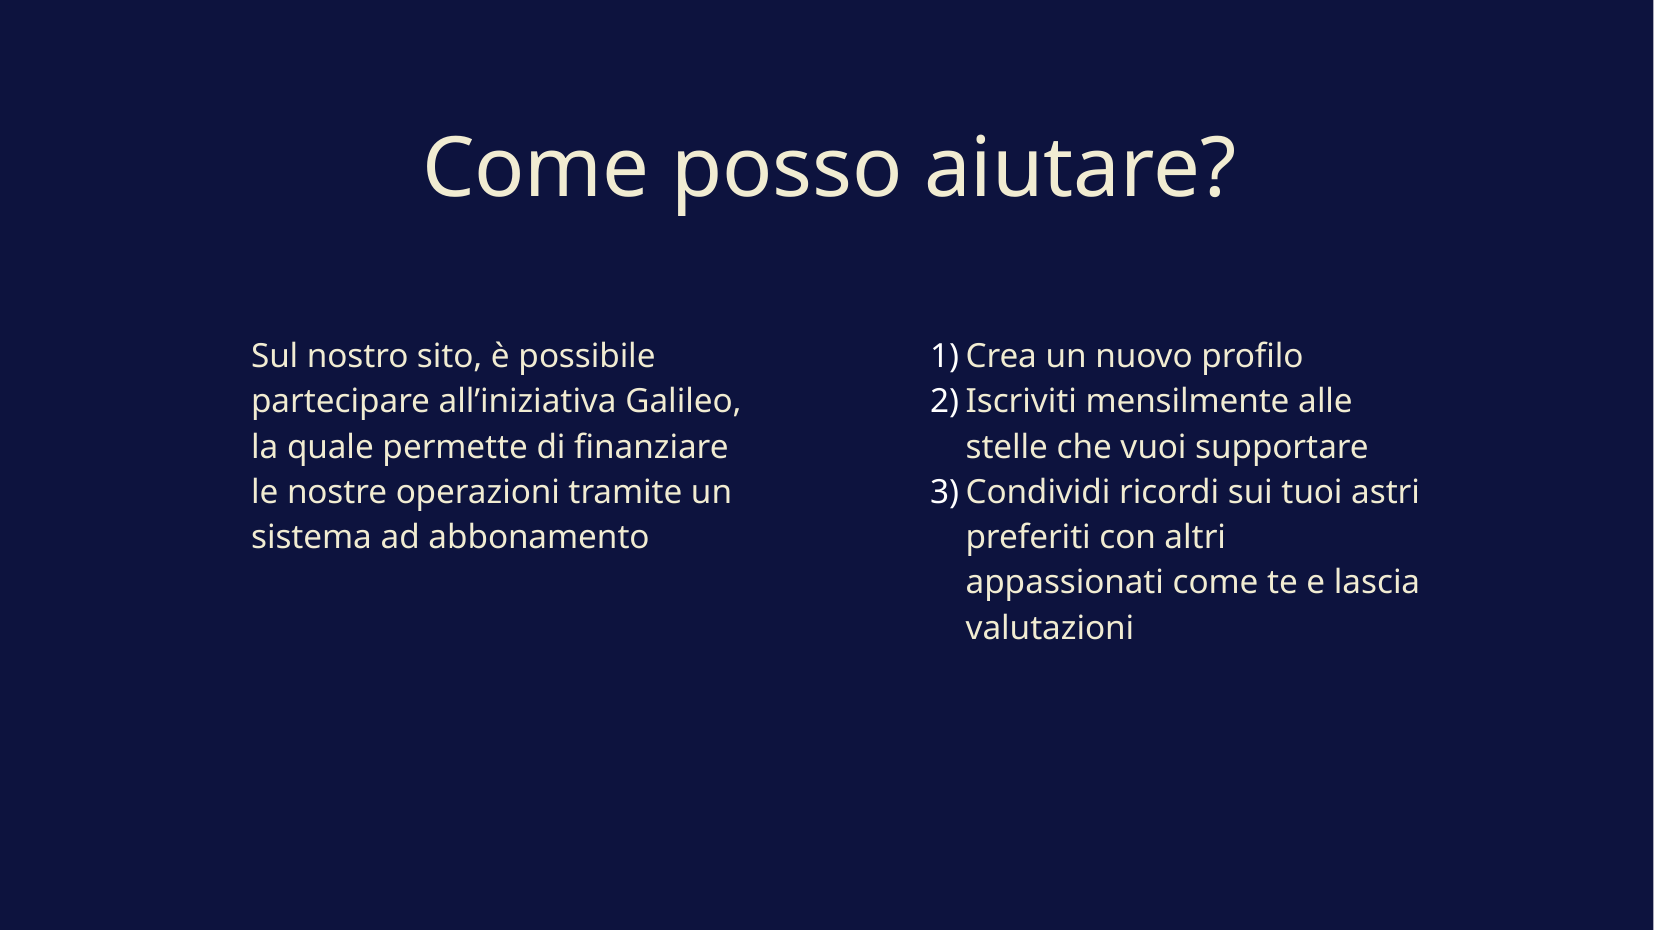

# Come posso aiutare?
Sul nostro sito, è possibile partecipare all’iniziativa Galileo, la quale permette di finanziare le nostre operazioni tramite un sistema ad abbonamento
Crea un nuovo profilo
Iscriviti mensilmente alle stelle che vuoi supportare
Condividi ricordi sui tuoi astri preferiti con altri appassionati come te e lascia valutazioni